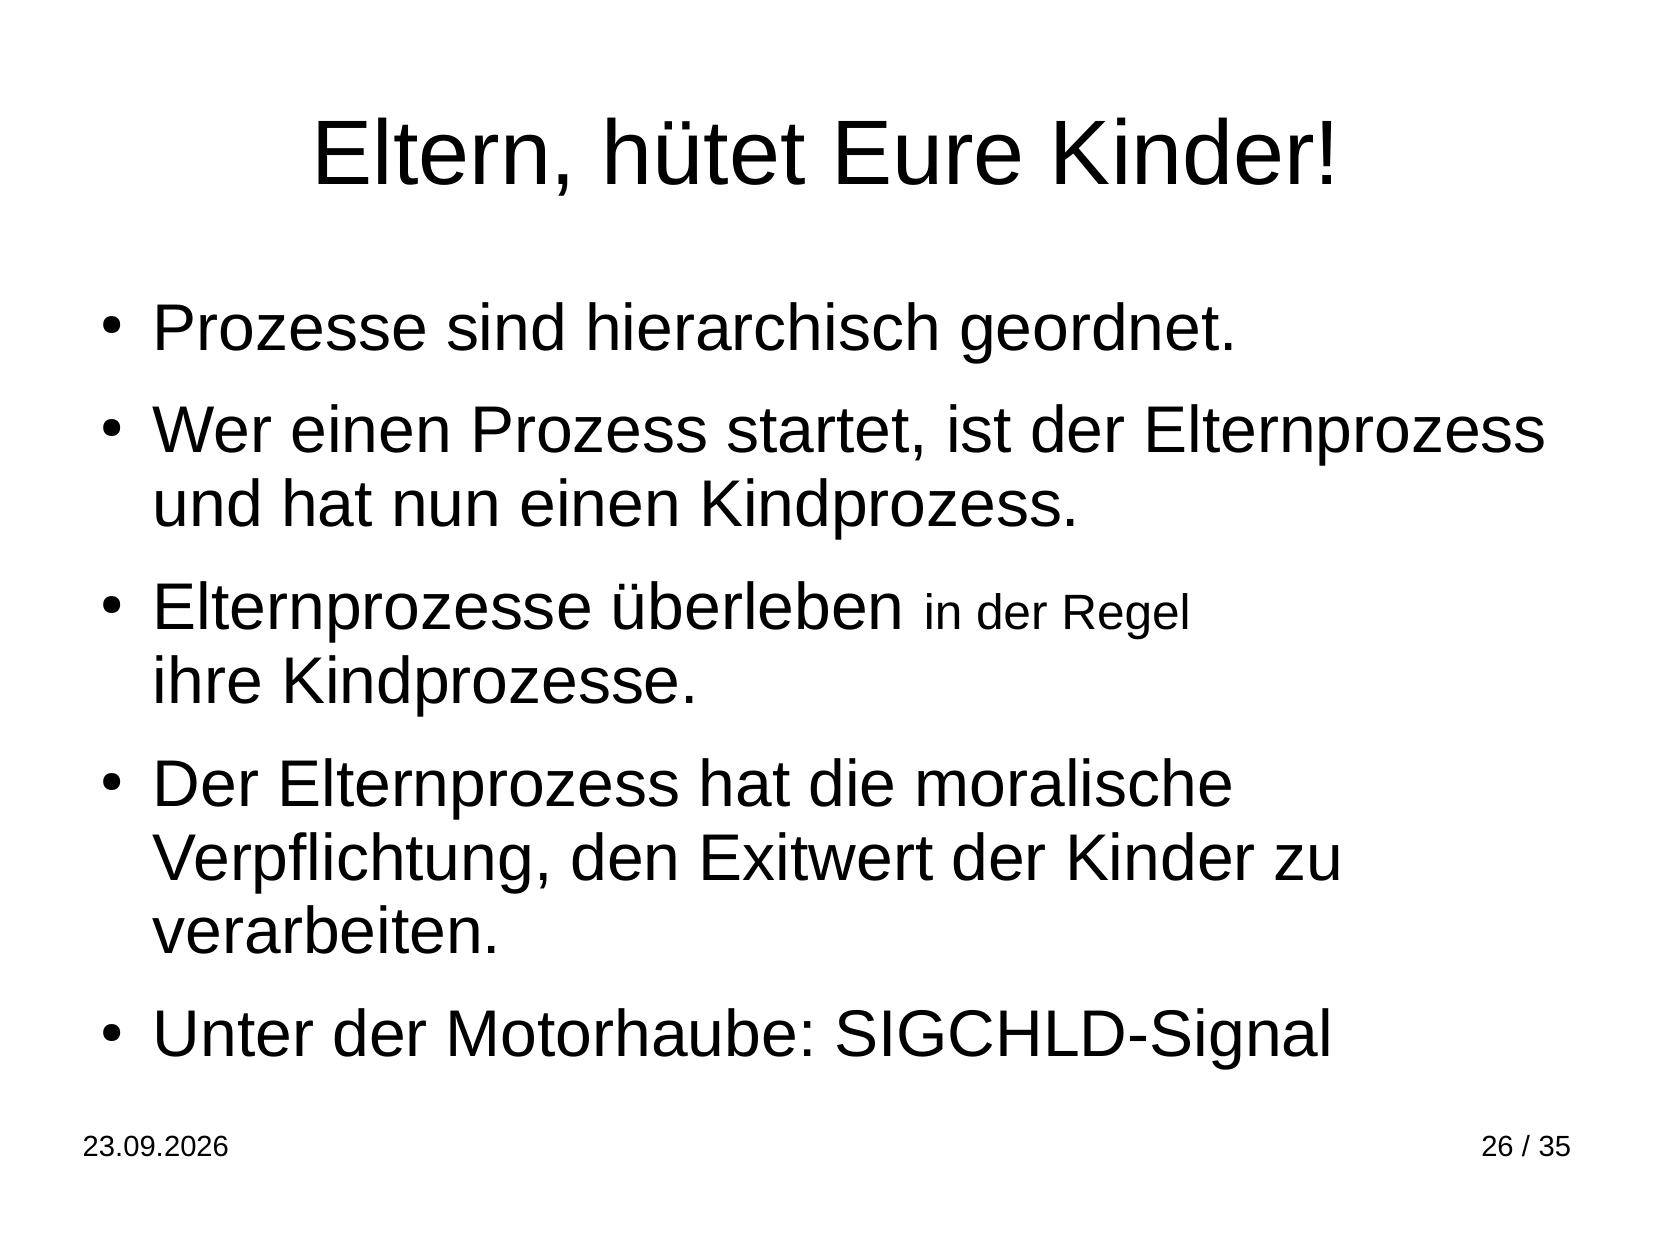

# Eltern, hütet Eure Kinder!
Prozesse sind hierarchisch geordnet.
Wer einen Prozess startet, ist der Elternprozess und hat nun einen Kindprozess.
Elternprozesse überleben in der Regel
ihre Kindprozesse.
Der Elternprozess hat die moralische Verpflichtung, den Exitwert der Kinder zu verarbeiten.
Unter der Motorhaube: SIGCHLD-Signal